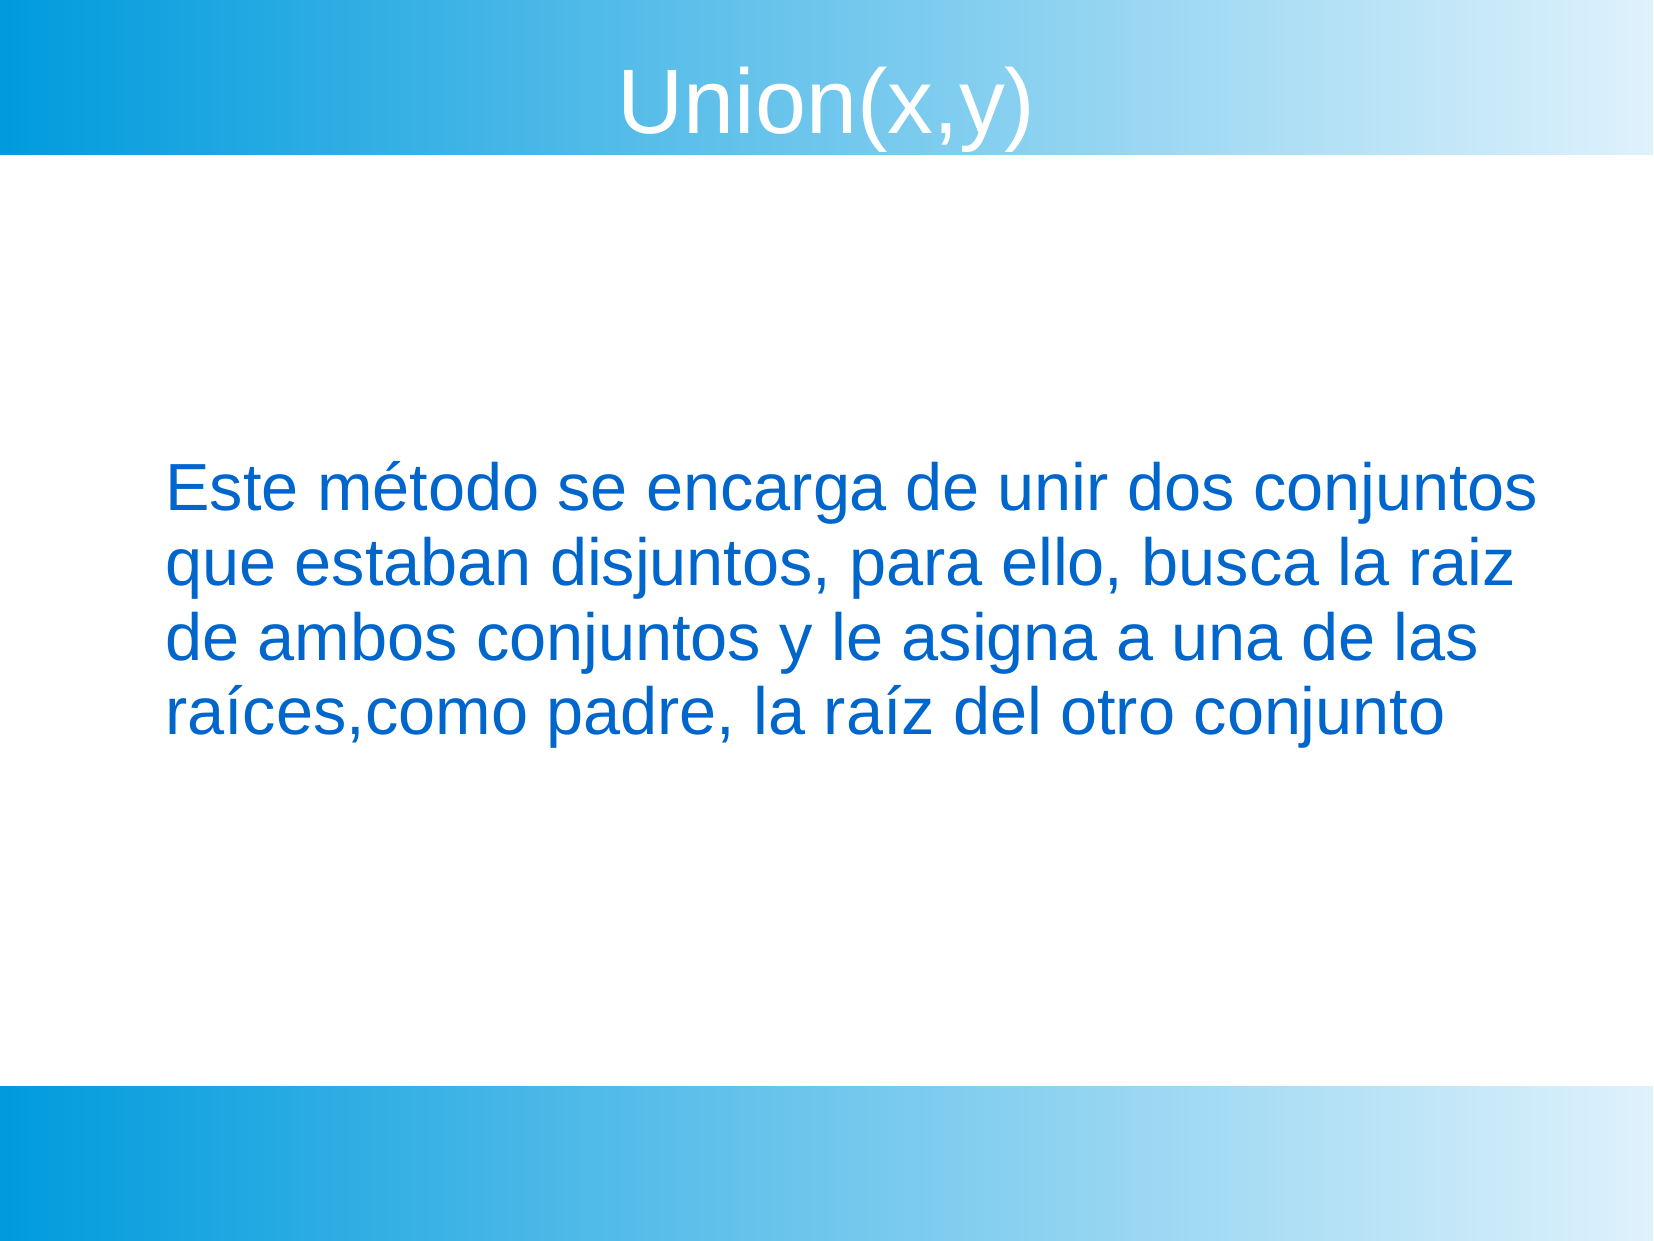

# Union(x,y)
Este método se encarga de unir dos conjuntos que estaban disjuntos, para ello, busca la raiz de ambos conjuntos y le asigna a una de las raíces,como padre, la raíz del otro conjunto